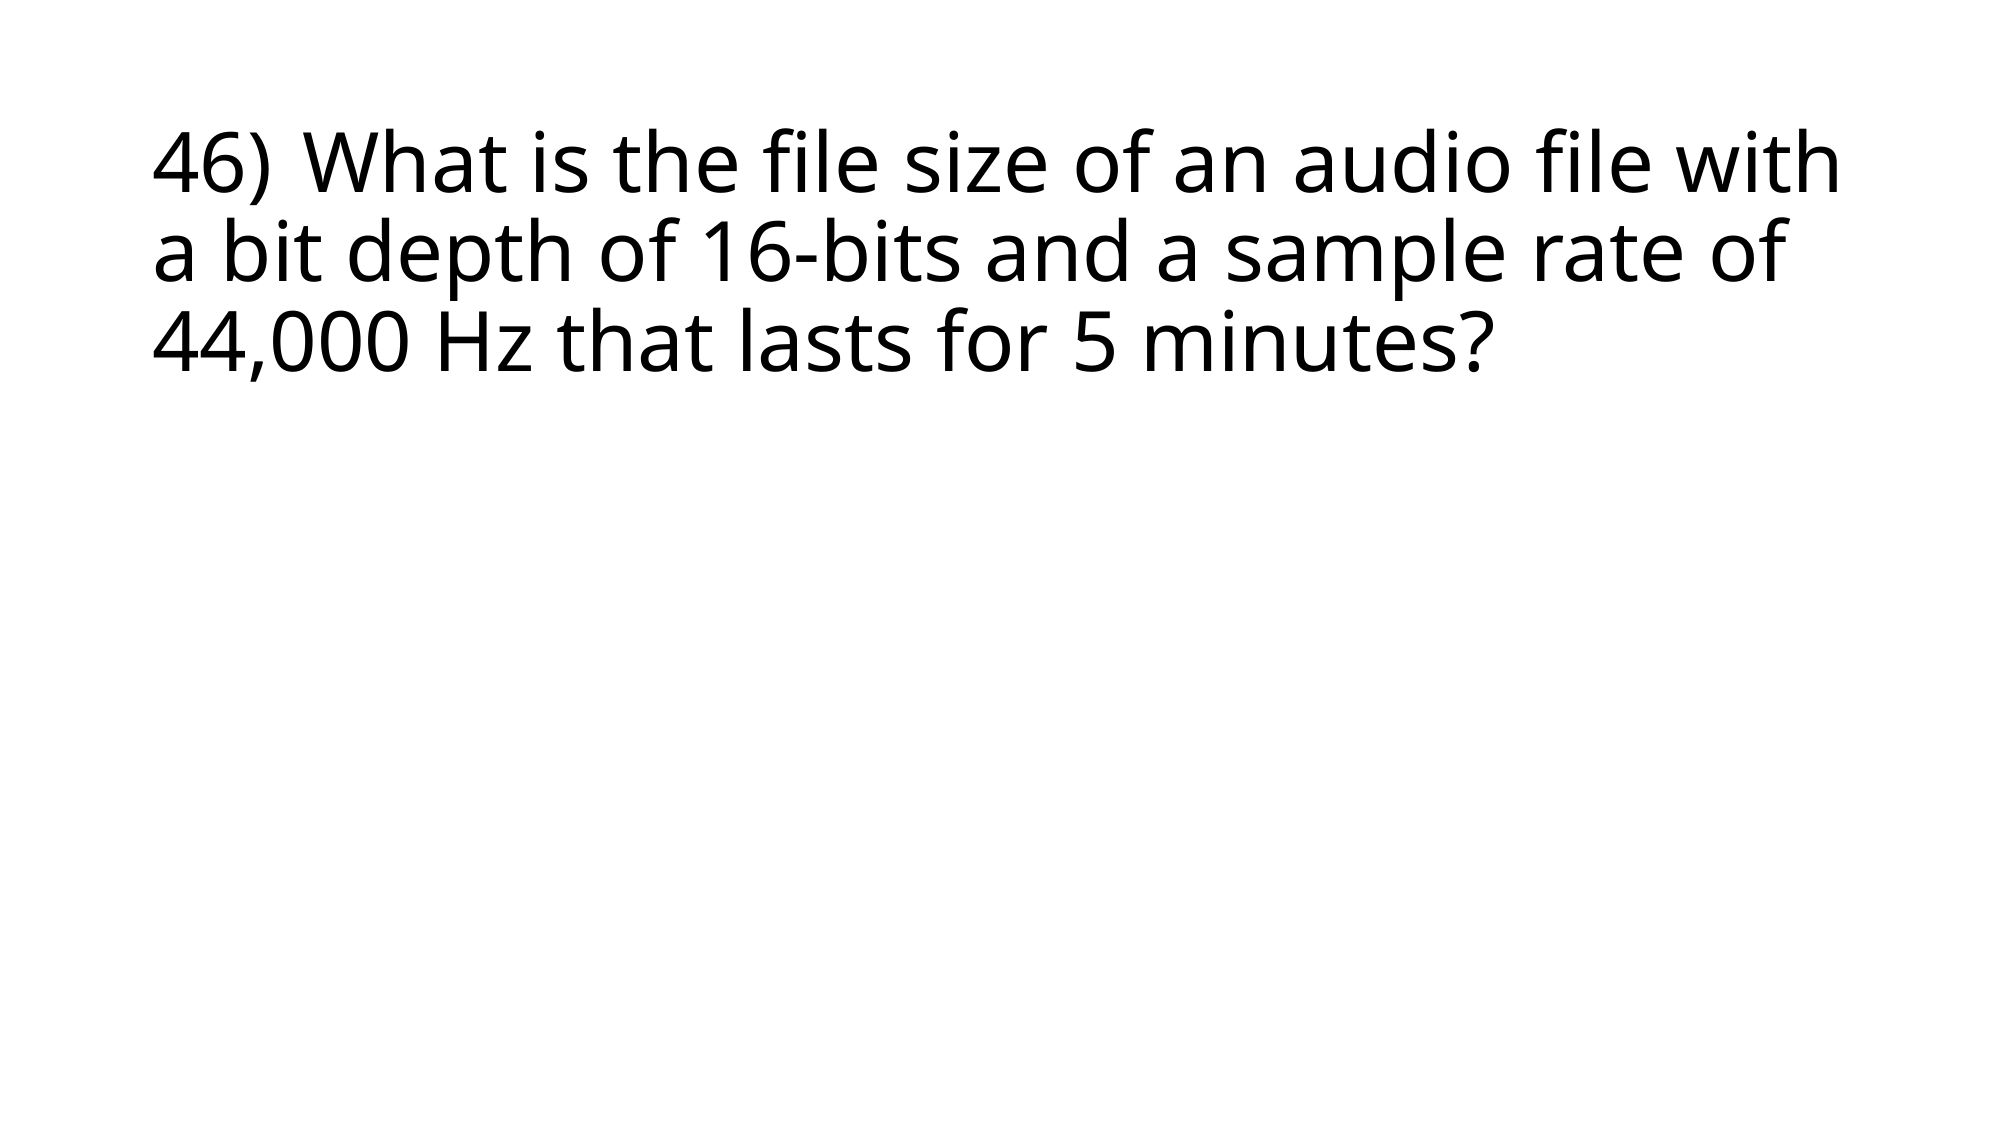

# 46)	What is the file size of an audio file with a bit depth of 16-bits and a sample rate of 44,000 Hz that lasts for 5 minutes?